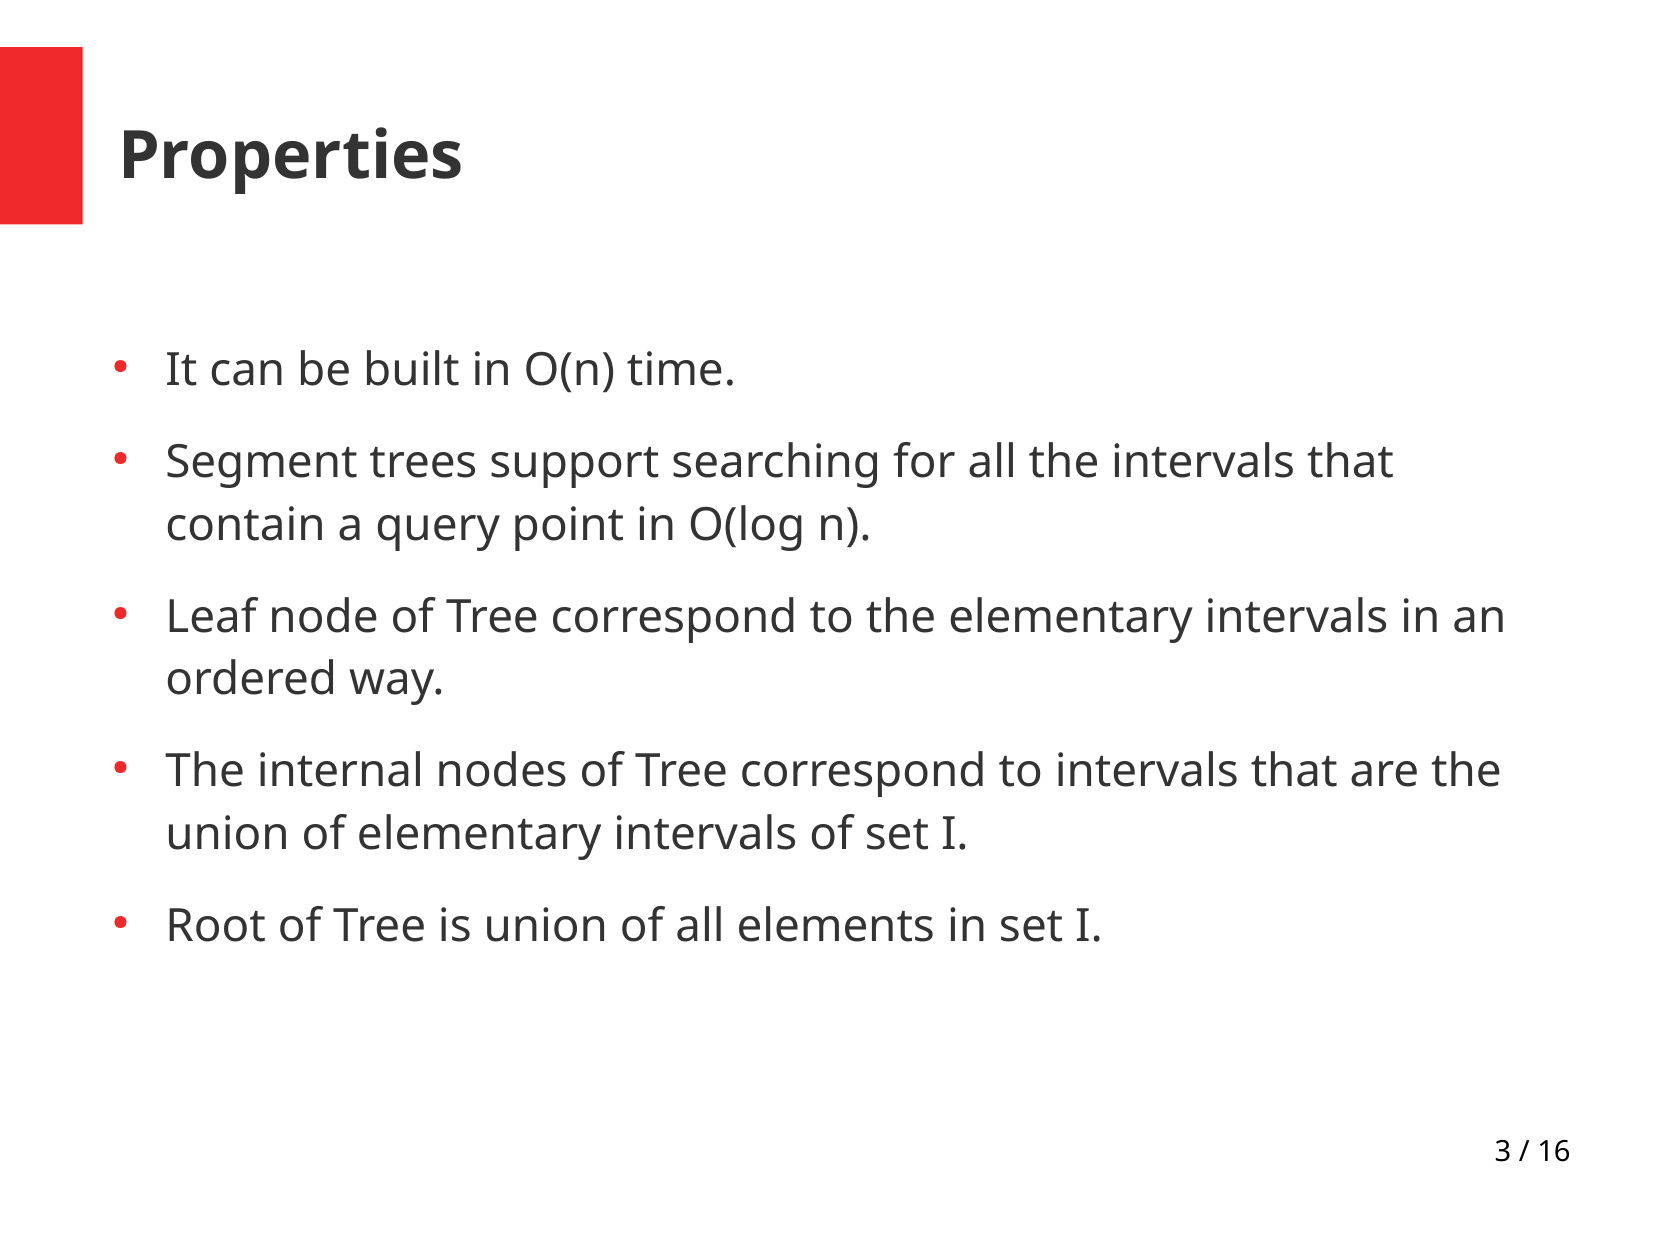

# Properties
It can be built in O(n) time.
Segment trees support searching for all the intervals that contain a query point in O(log n).
Leaf node of Tree correspond to the elementary intervals in an ordered way.
The internal nodes of Tree correspond to intervals that are the union of elementary intervals of set I.
Root of Tree is union of all elements in set I.
3